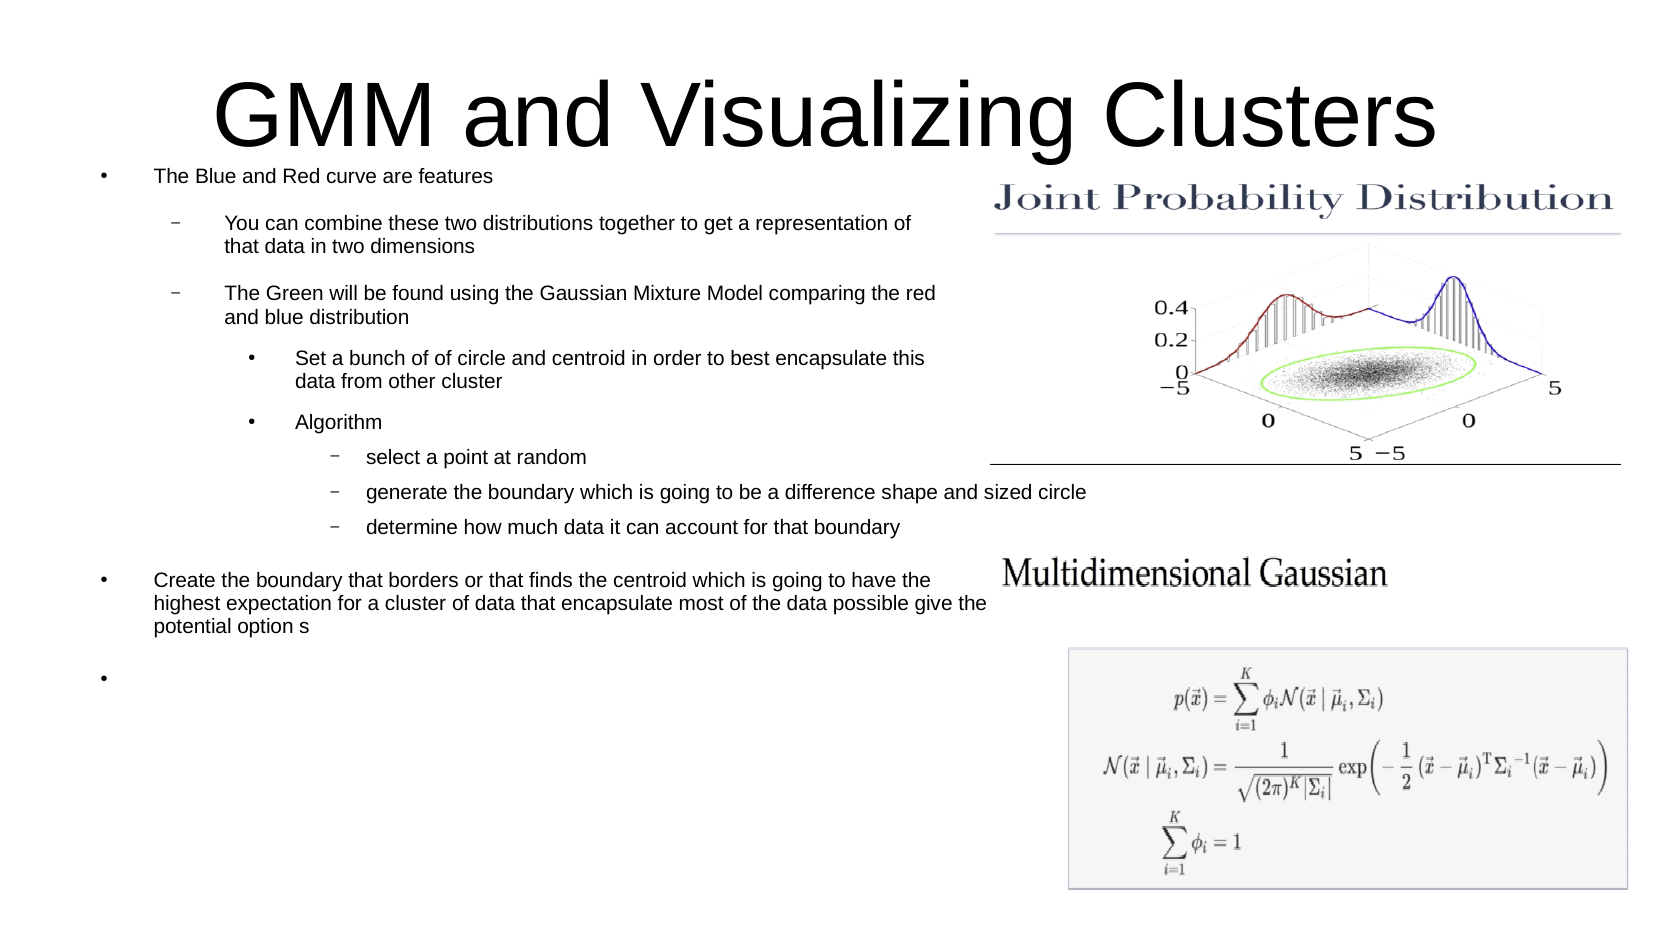

# GMM and Visualizing Clusters
The Blue and Red curve are features
You can combine these two distributions together to get a representation of
that data in two dimensions
The Green will be found using the Gaussian Mixture Model comparing the red
and blue distribution
Set a bunch of of circle and centroid in order to best encapsulate this
data from other cluster
Algorithm
select a point at random
generate the boundary which is going to be a difference shape and sized circle
determine how much data it can account for that boundary
Create the boundary that borders or that finds the centroid which is going to have the
highest expectation for a cluster of data that encapsulate most of the data possible give the
potential option s